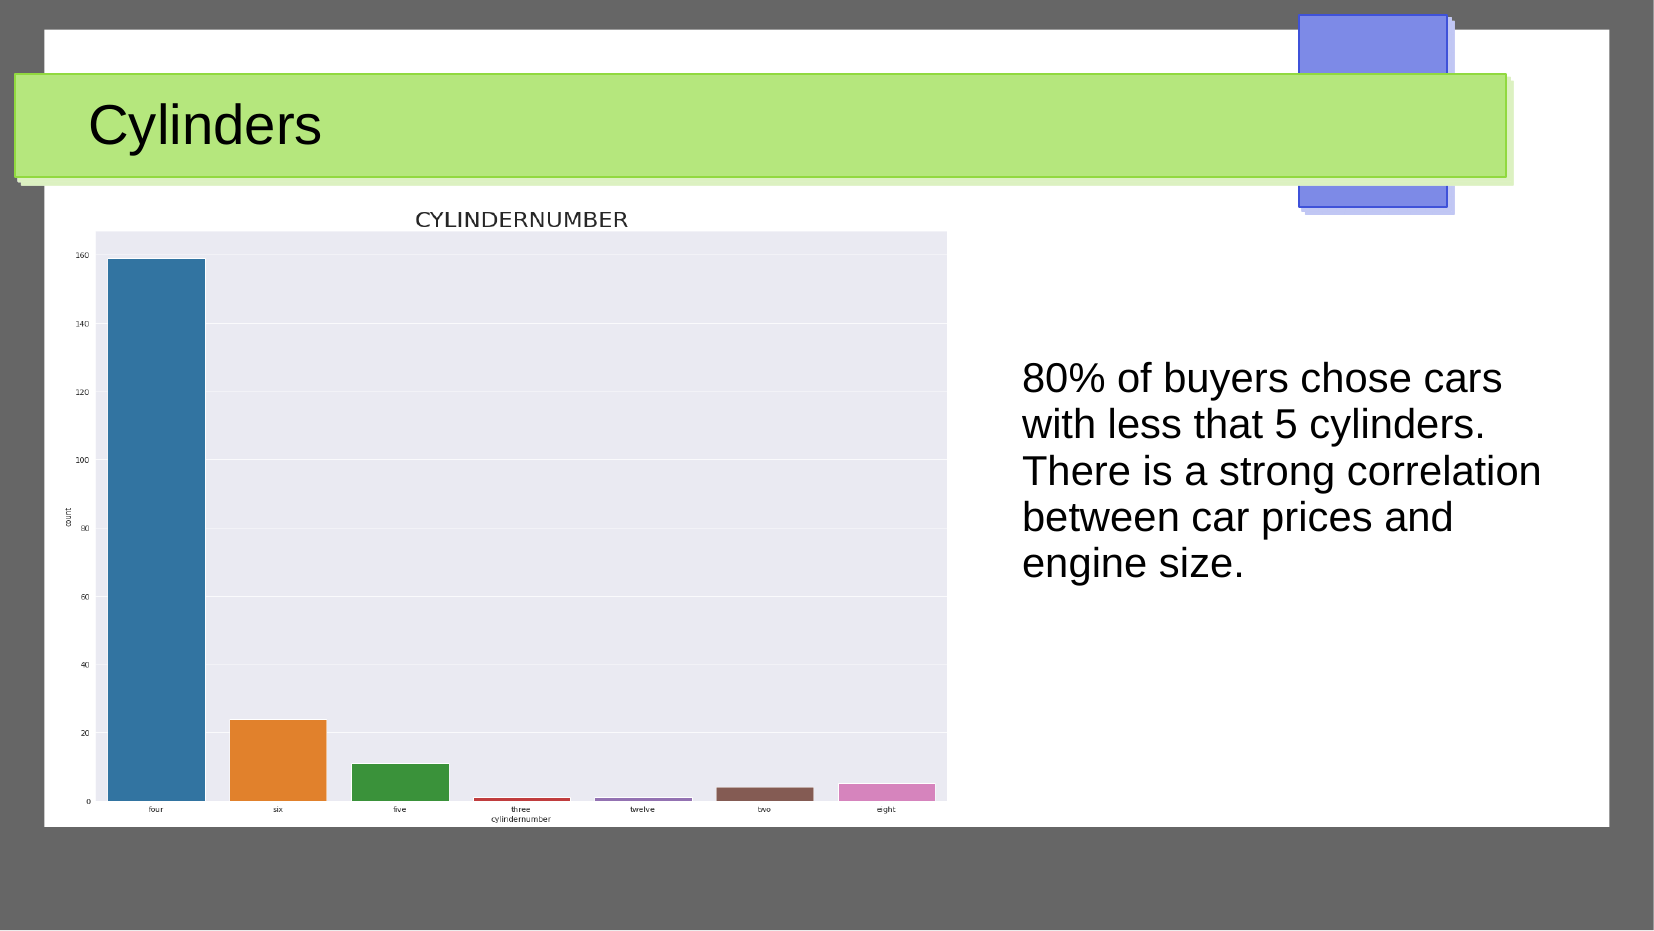

# Cylinders
80% of buyers chose cars with less that 5 cylinders. There is a strong correlation between car prices and engine size.